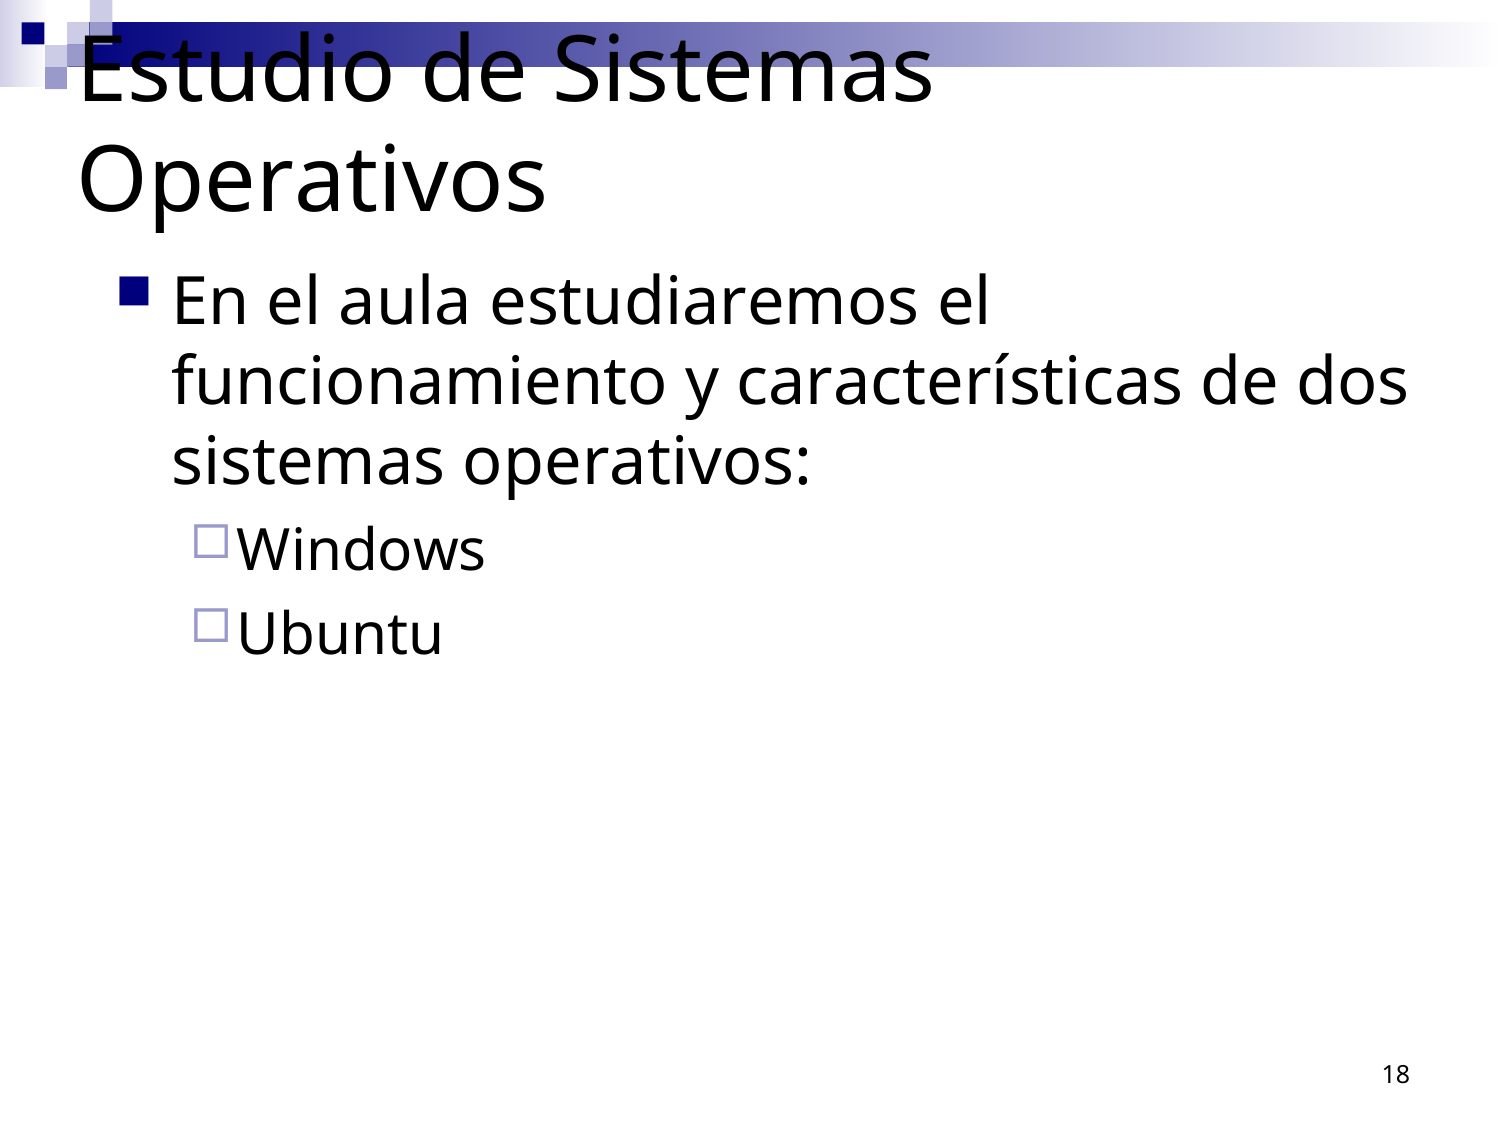

Estudio de Sistemas Operativos
En el aula estudiaremos el funcionamiento y características de dos sistemas operativos:
Windows
Ubuntu